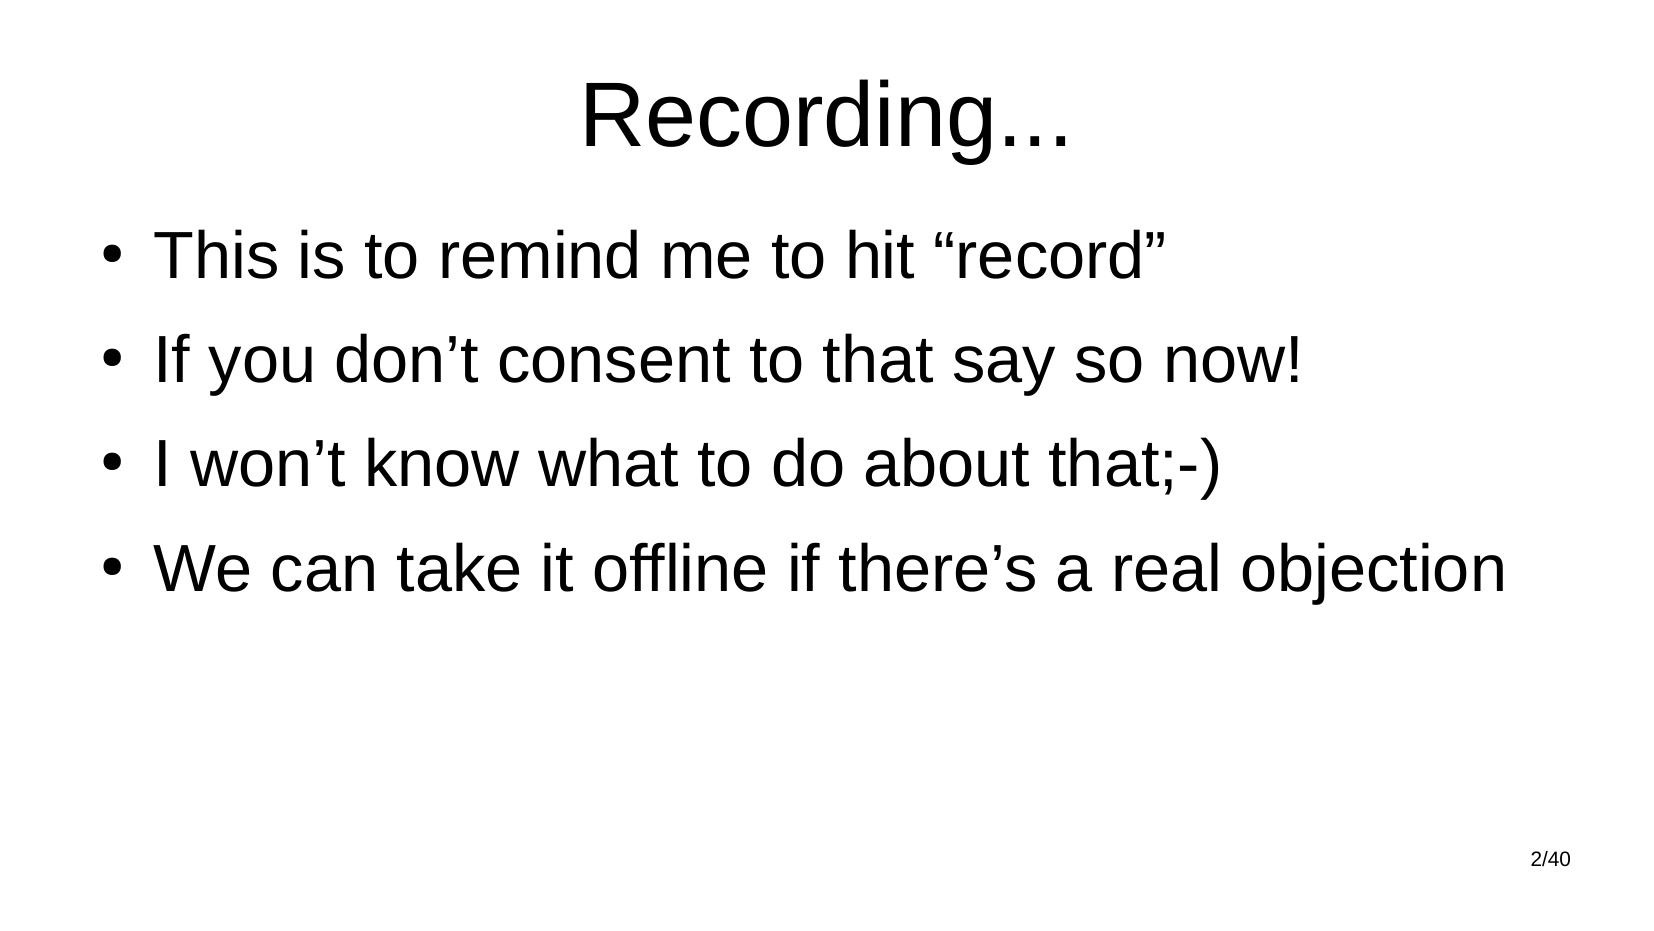

# Recording...
This is to remind me to hit “record”
If you don’t consent to that say so now!
I won’t know what to do about that;-)
We can take it offline if there’s a real objection
2